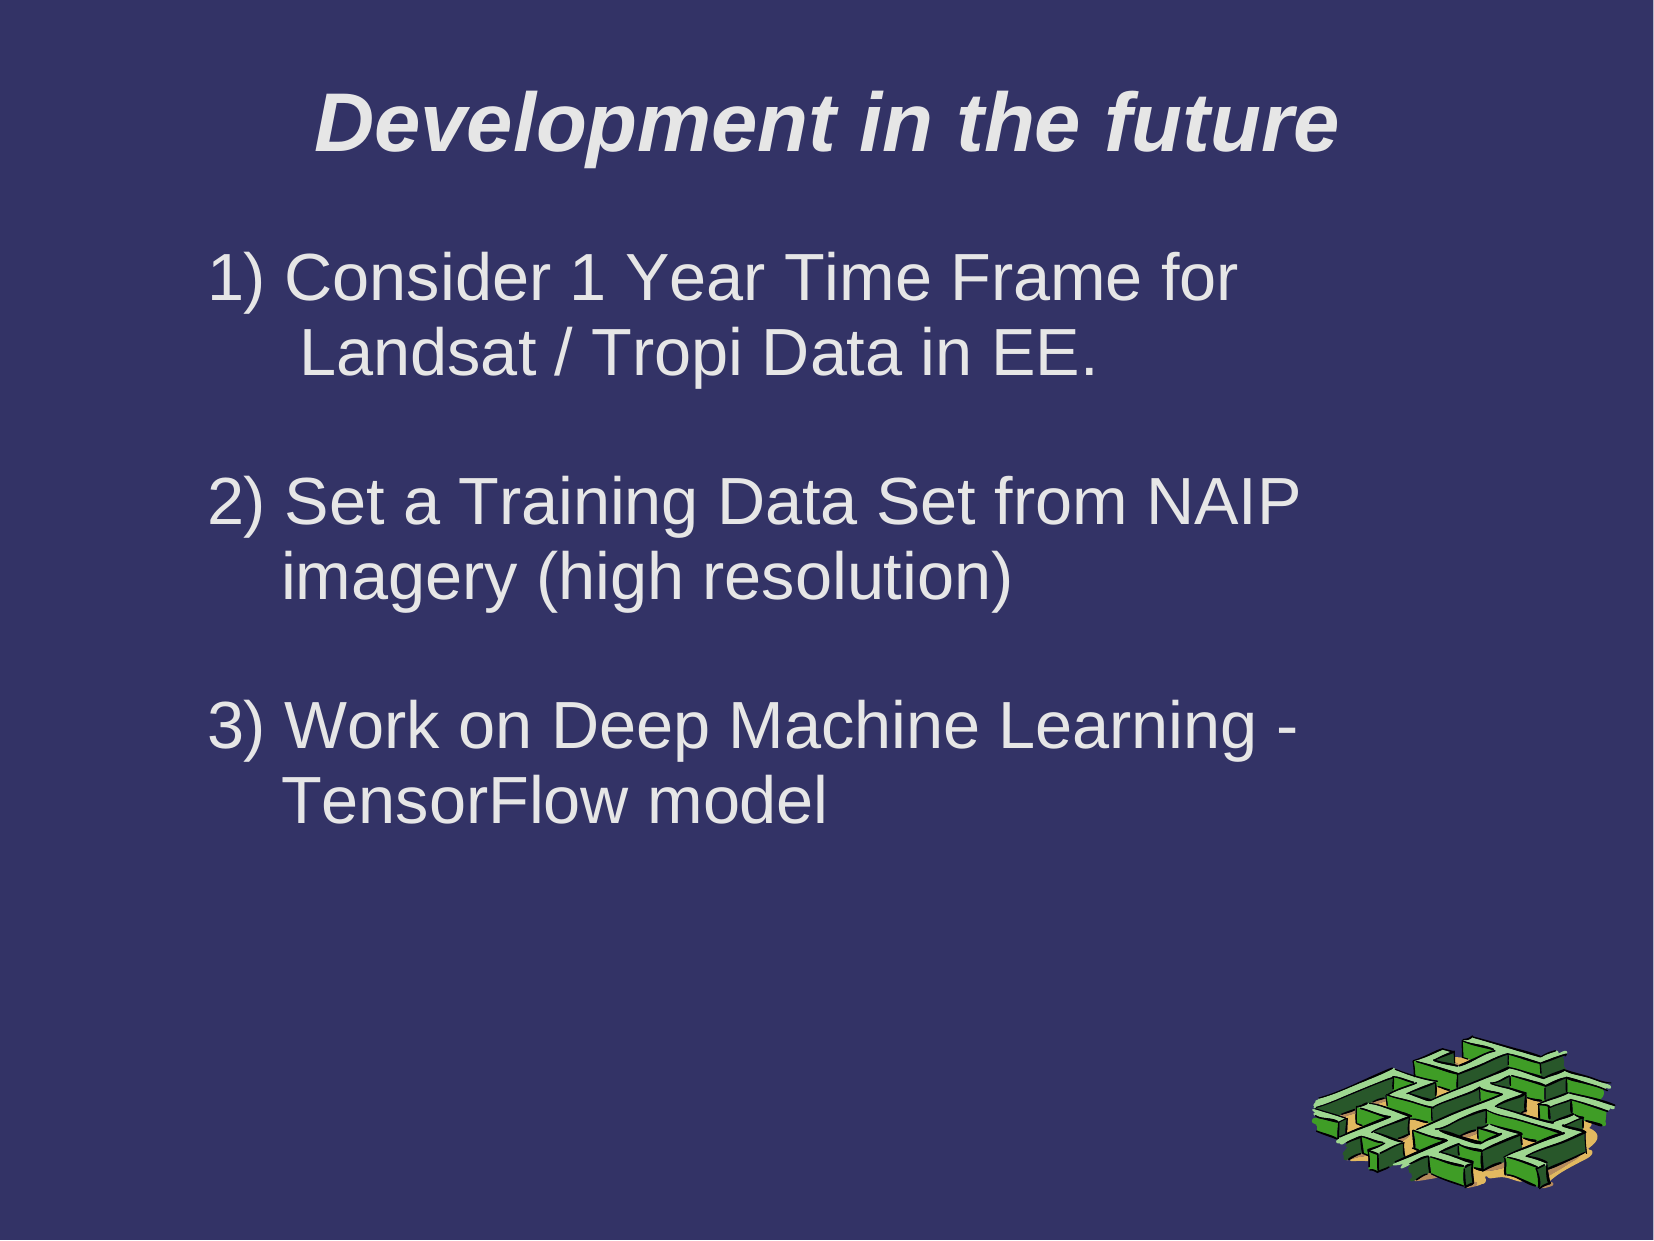

# Development in the future
1) Consider 1 Year Time Frame for
 Landsat / Tropi Data in EE.
2) Set a Training Data Set from NAIP
 imagery (high resolution)
3) Work on Deep Machine Learning -
 TensorFlow model